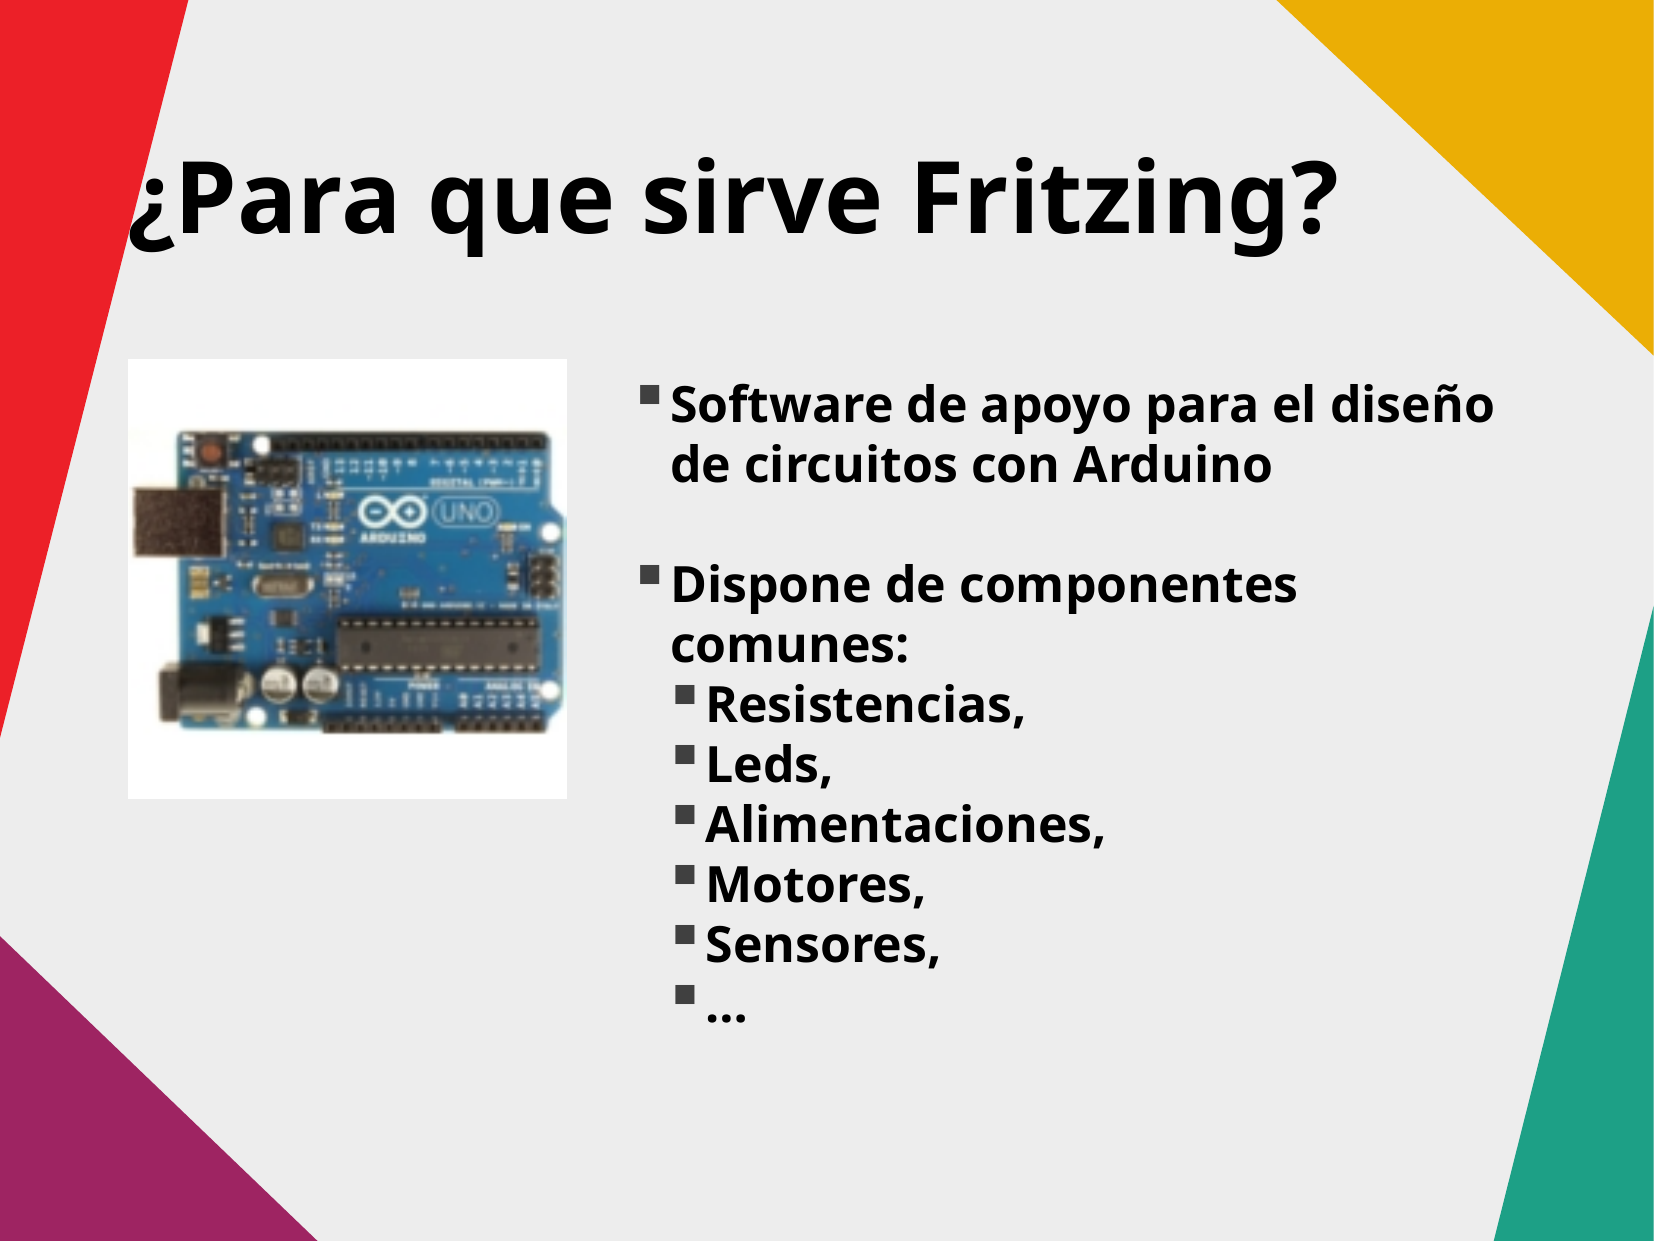

¿Para que sirve Fritzing?
Software de apoyo para el diseño de circuitos con Arduino
Dispone de componentes comunes:
Resistencias,
Leds,
Alimentaciones,
Motores,
Sensores,
…